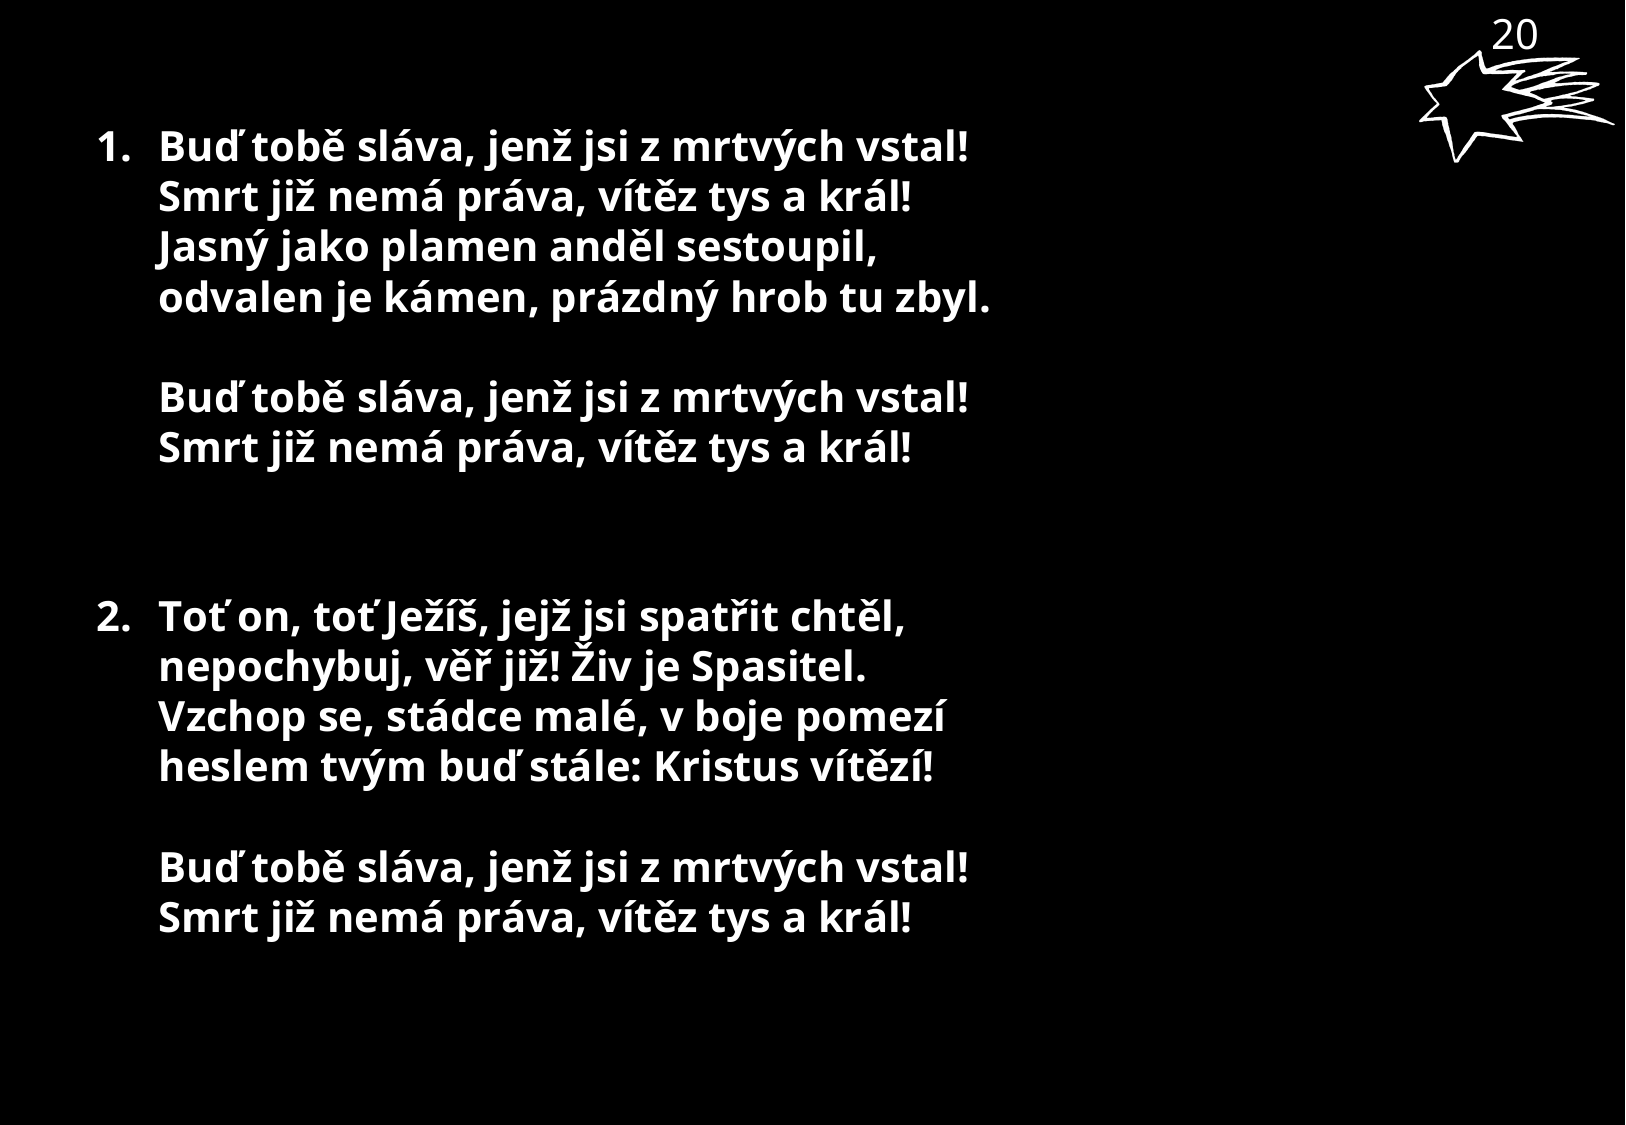

20
# Buď tobě sláva, jenž jsi z mrtvých vstal! Smrt již nemá práva, vítěz tys a král! Jasný jako plamen anděl sestoupil, odvalen je kámen, prázdný hrob tu zbyl. Buď tobě sláva, jenž jsi z mrtvých vstal! Smrt již nemá práva, vítěz tys a král!
Toť on, toť Ježíš, jejž jsi spatřit chtěl,
nepochybuj, věř již! Živ je Spasitel.
Vzchop se, stádce malé, v boje pomezí
heslem tvým buď stále: Kristus vítězí!
Buď tobě sláva, jenž jsi z mrtvých vstal!
Smrt již nemá práva, vítěz tys a král!